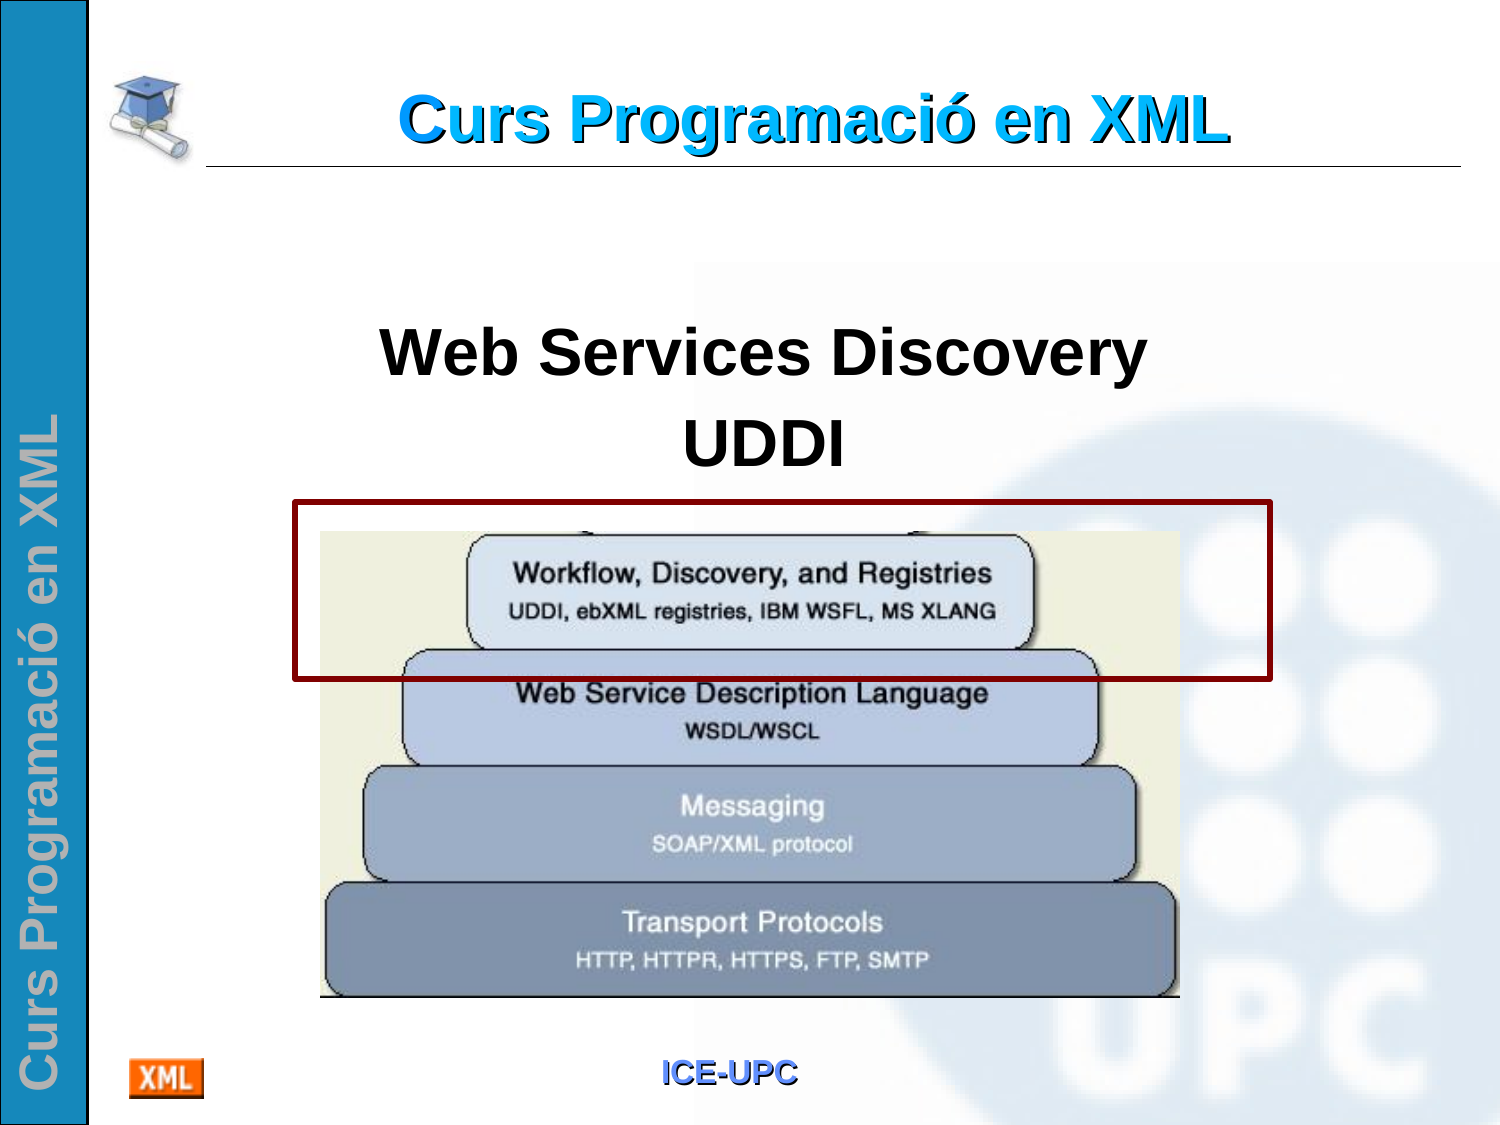

# Curs Programació en XML
Web Services Discovery
UDDI